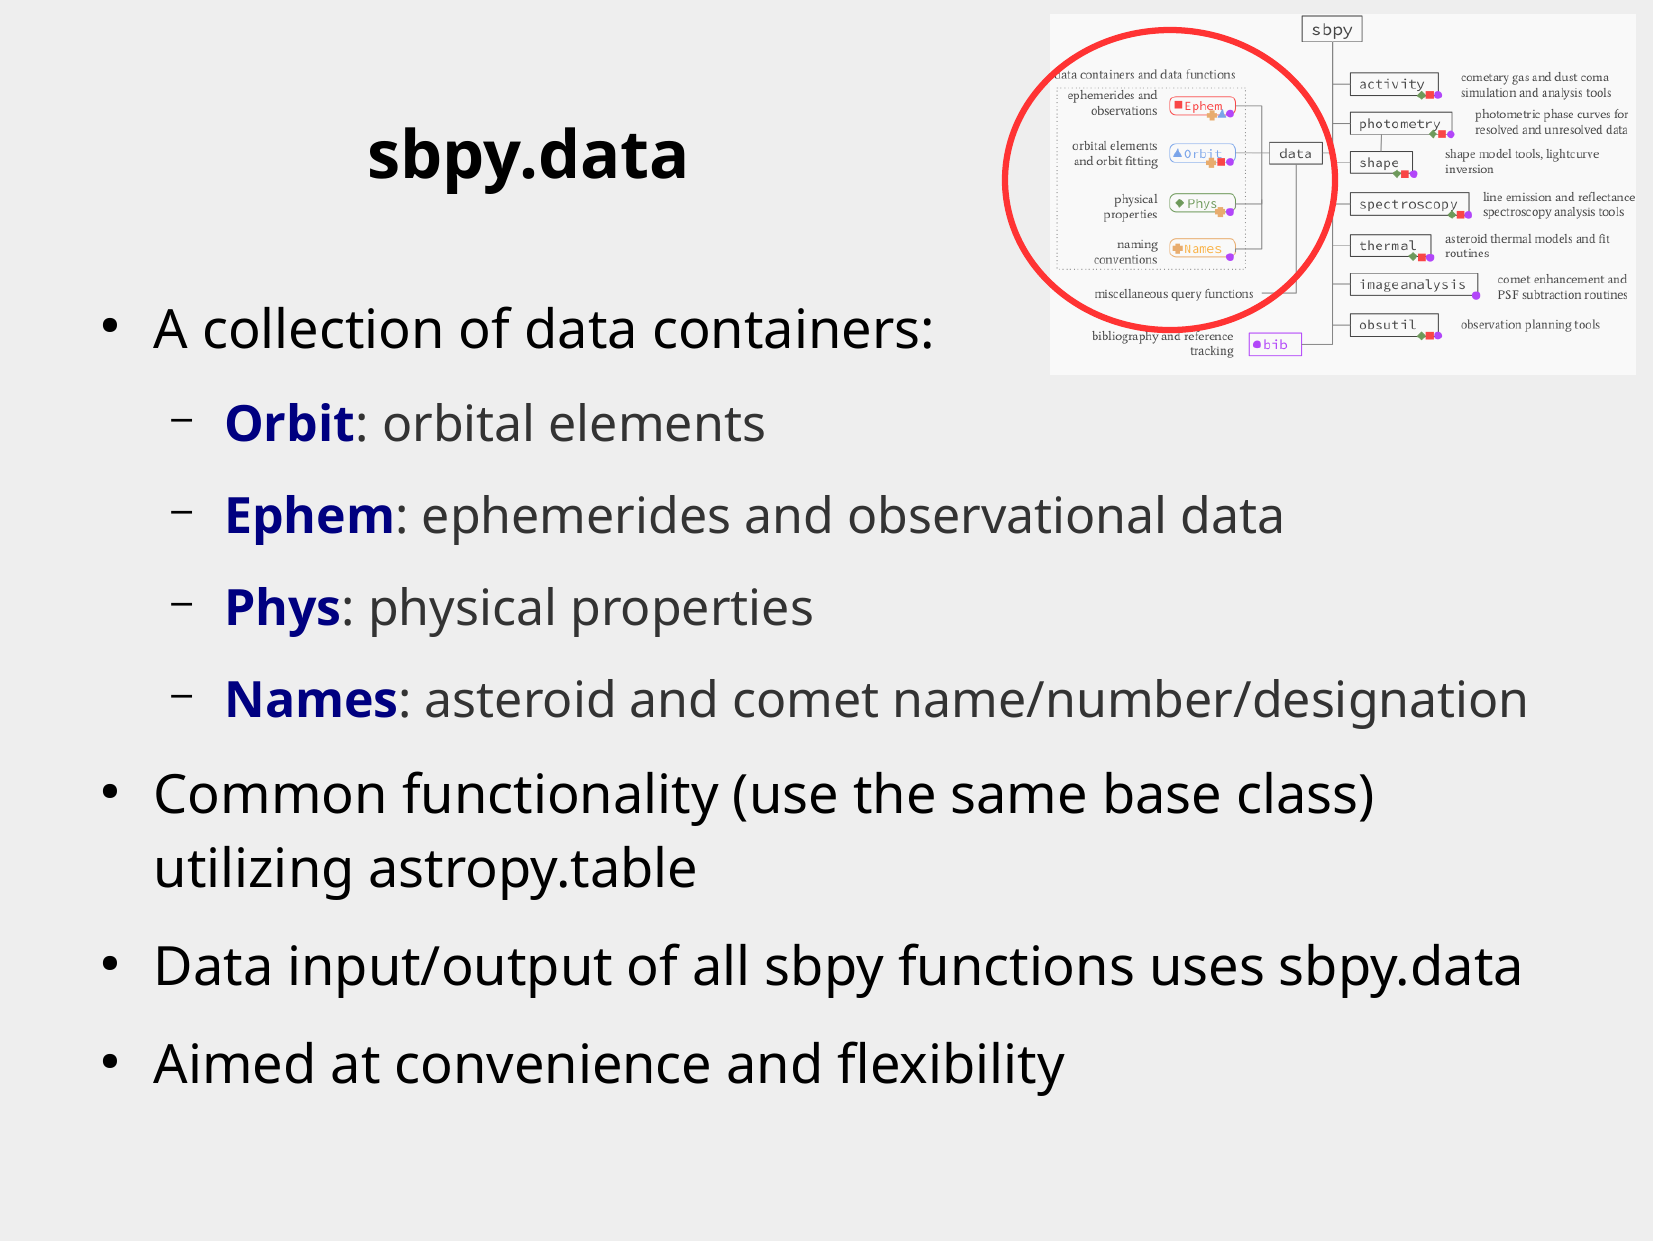

# sbpy.data
A collection of data containers:
Orbit: orbital elements
Ephem: ephemerides and observational data
Phys: physical properties
Names: asteroid and comet name/number/designation
Common functionality (use the same base class) utilizing astropy.table
Data input/output of all sbpy functions uses sbpy.data
Aimed at convenience and flexibility